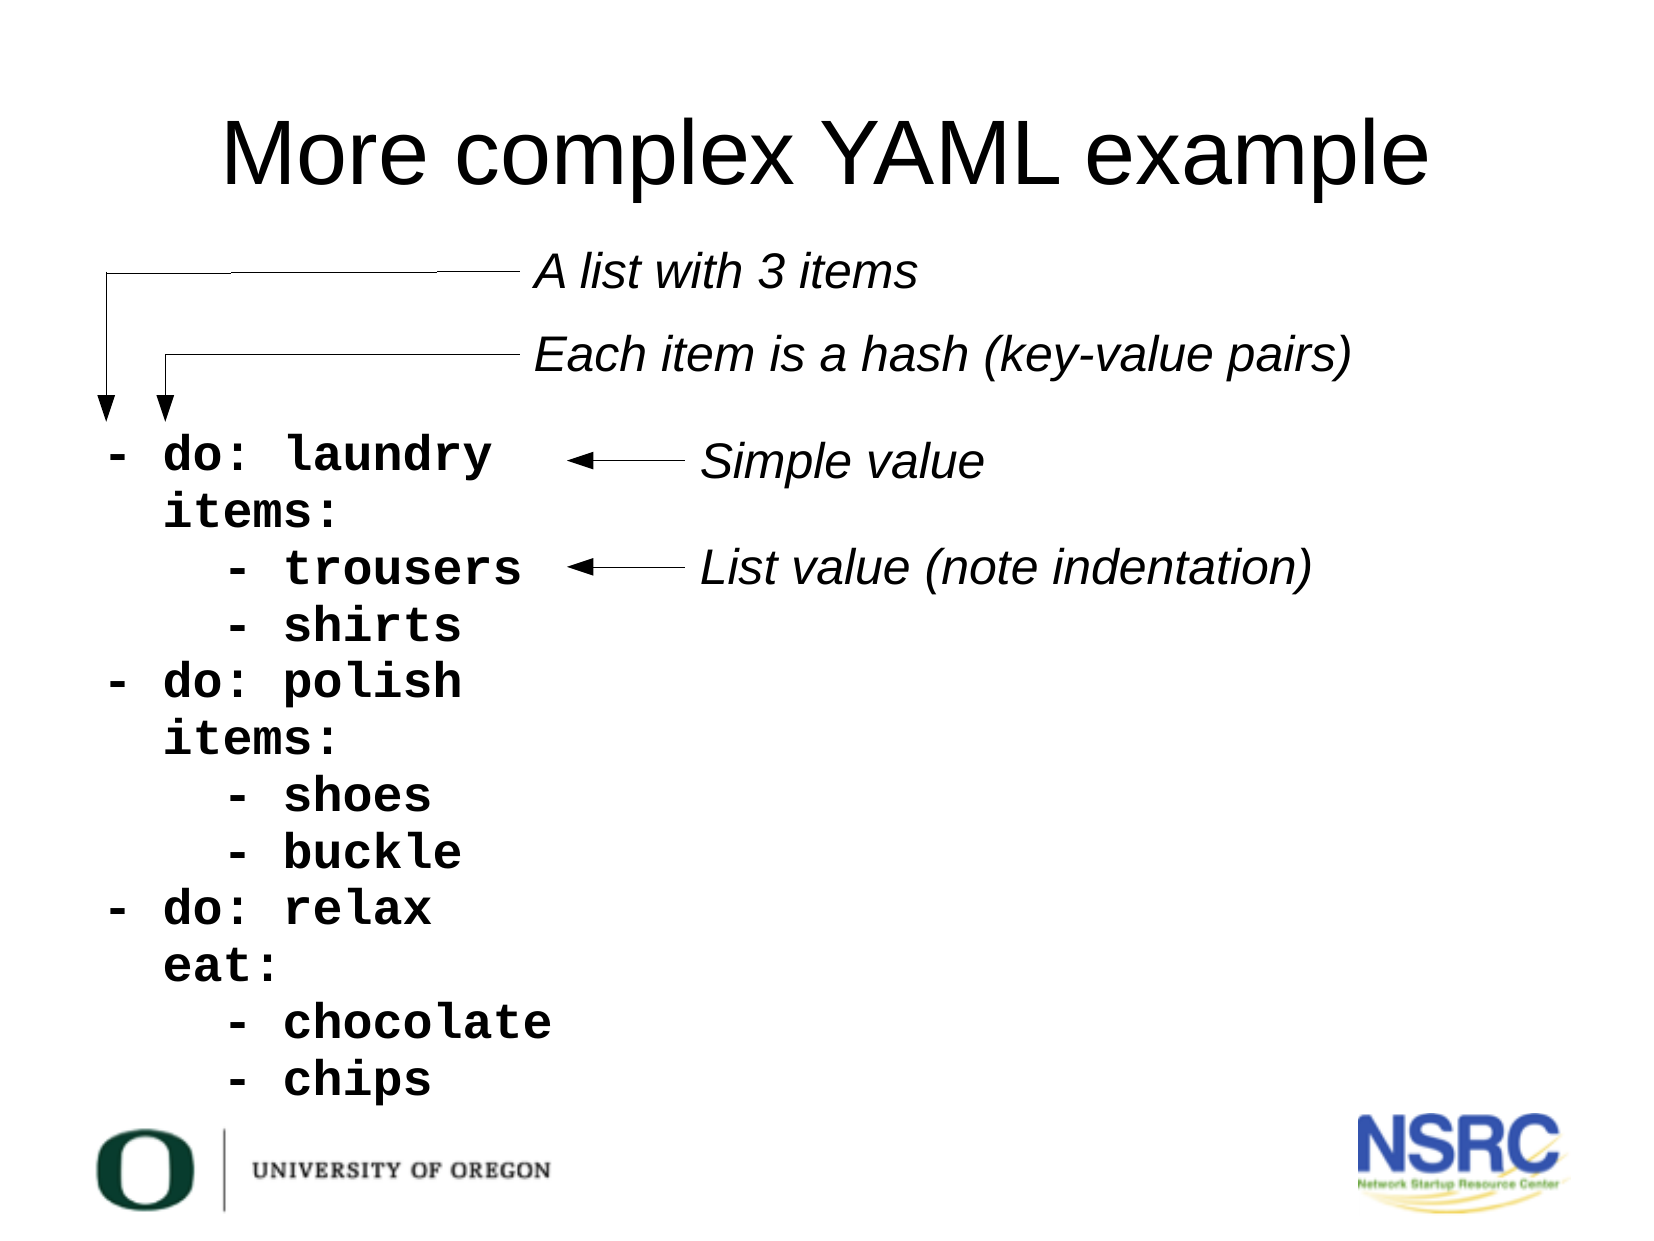

# More complex YAML example
A list with 3 items
Each item is a hash (key-value pairs)
- do: laundry
 items:
 - trousers
 - shirts
- do: polish
 items:
 - shoes
 - buckle
- do: relax
 eat:
 - chocolate
 - chips
Simple value
List value (note indentation)